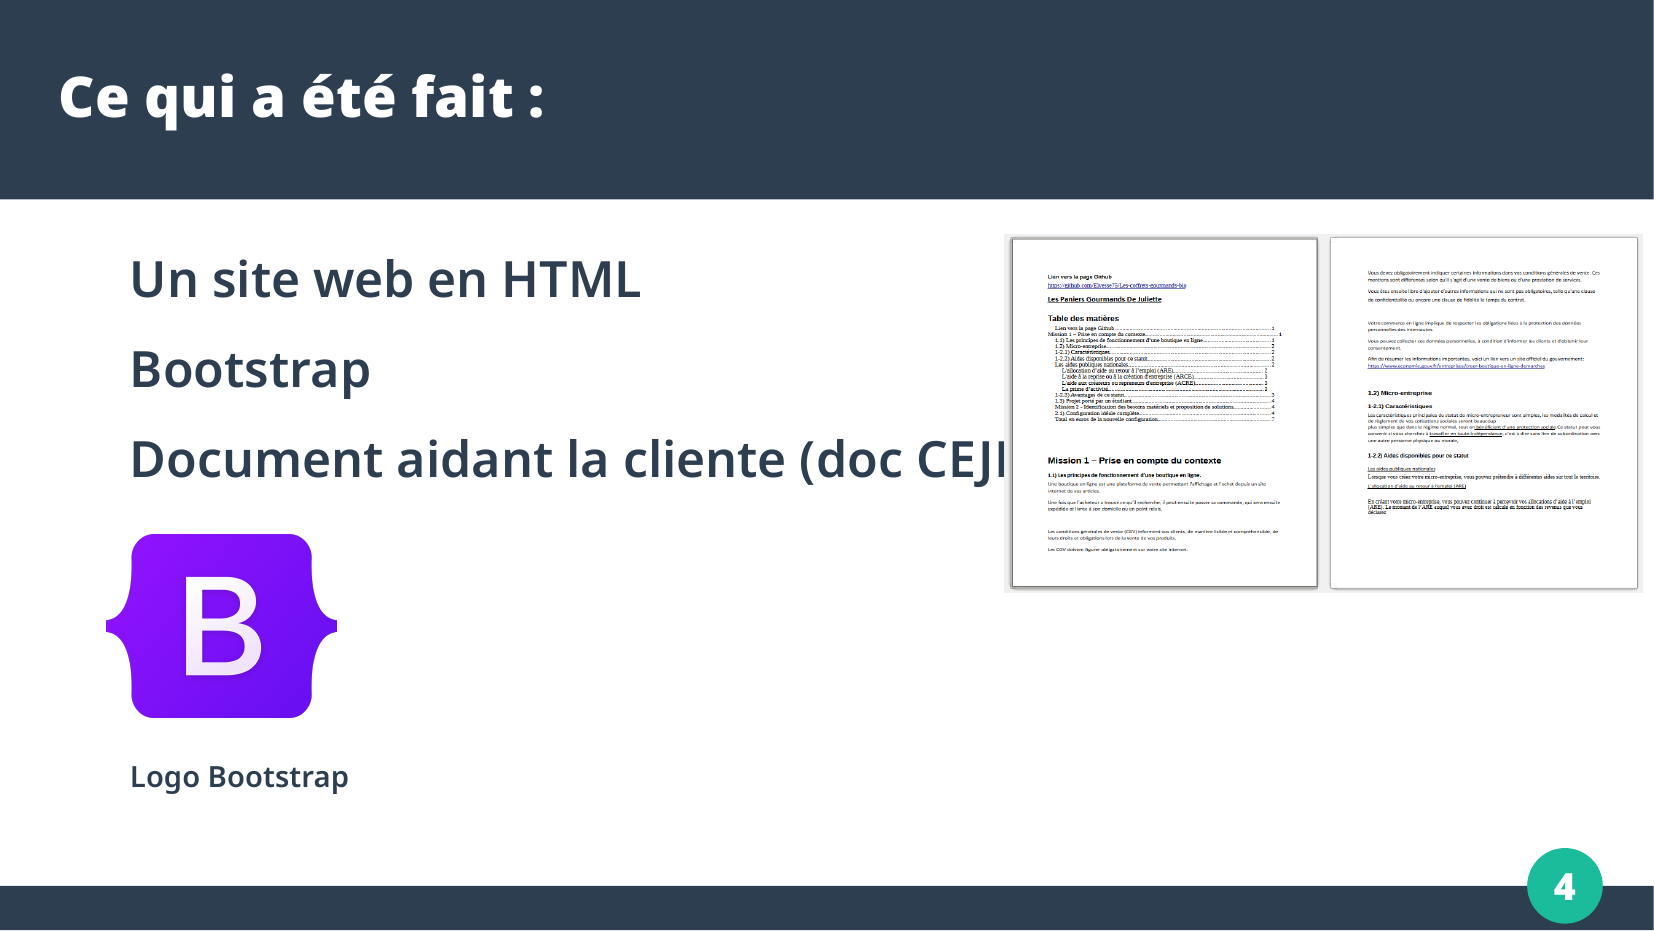

# Ce qui a été fait :
Un site web en HTML
Bootstrap
Document aidant la cliente (doc CEJMA)
Logo Bootstrap